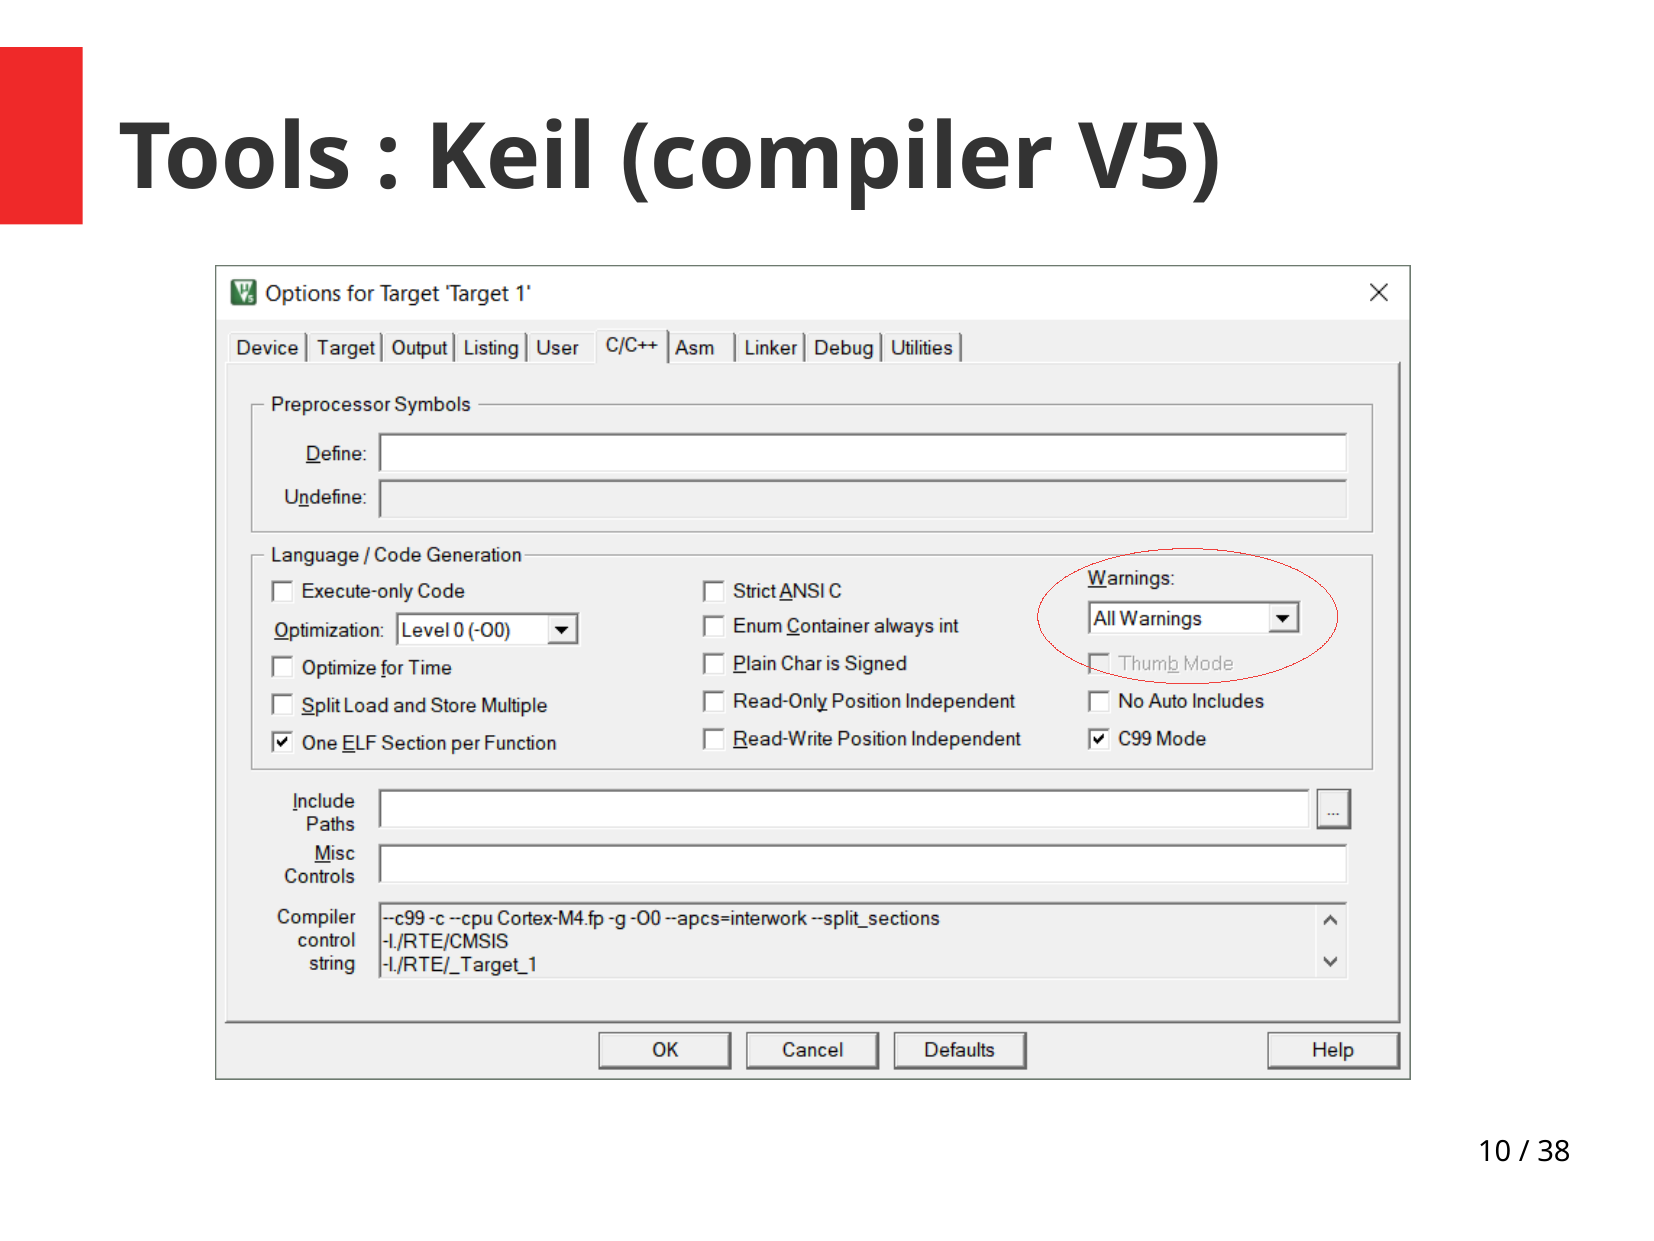

# Tools : Keil (compiler V5)
10